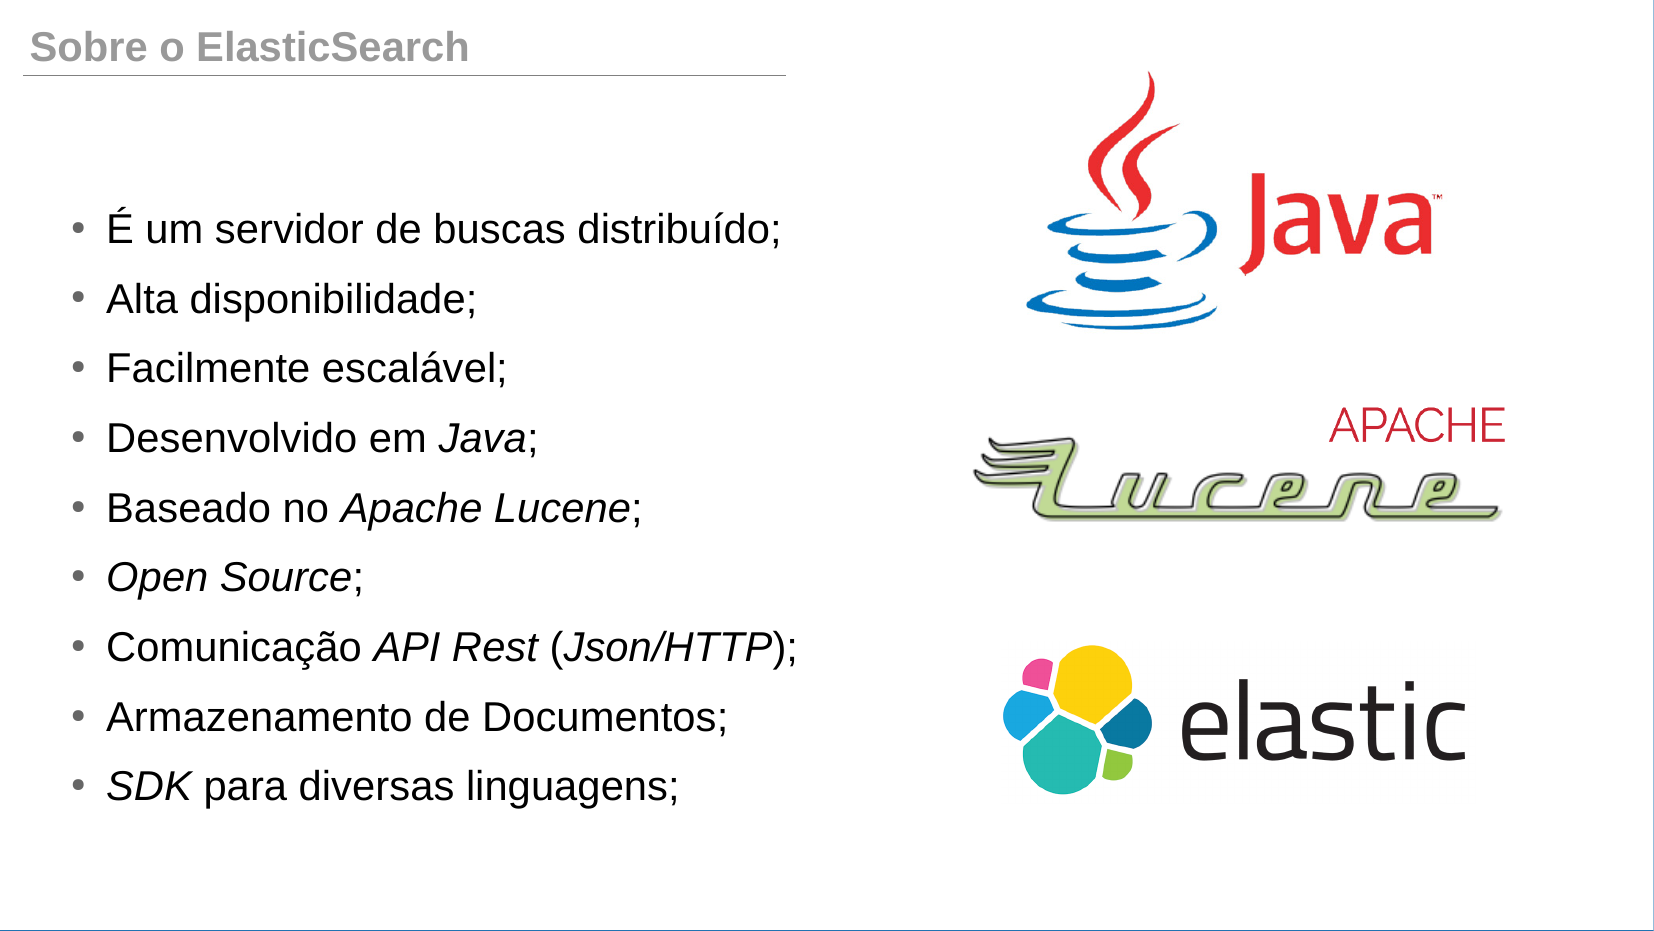

# Sobre o ElasticSearch
É um servidor de buscas distribuído;
Alta disponibilidade;
Facilmente escalável;
Desenvolvido em Java;
Baseado no Apache Lucene;
Open Source;
Comunicação API Rest (Json/HTTP);
Armazenamento de Documentos;
SDK para diversas linguagens;